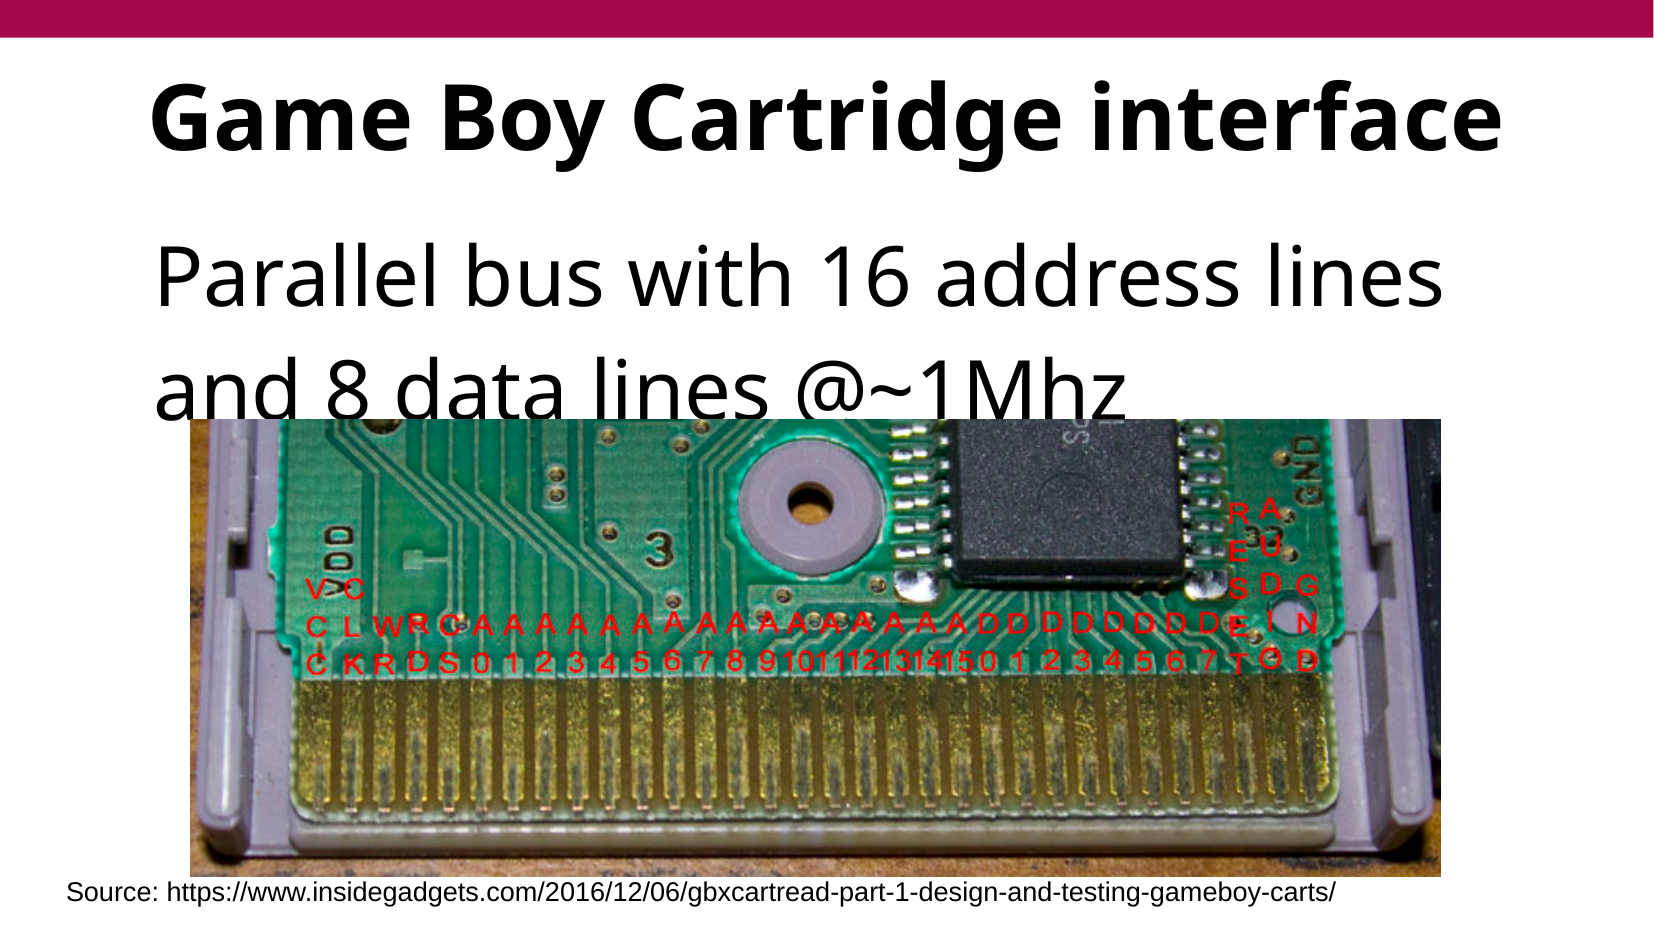

# Game Boy Cartridge interface
Parallel bus with 16 address lines and 8 data lines @~1Mhz
Source: https://www.insidegadgets.com/2016/12/06/gbxcartread-part-1-design-and-testing-gameboy-carts/